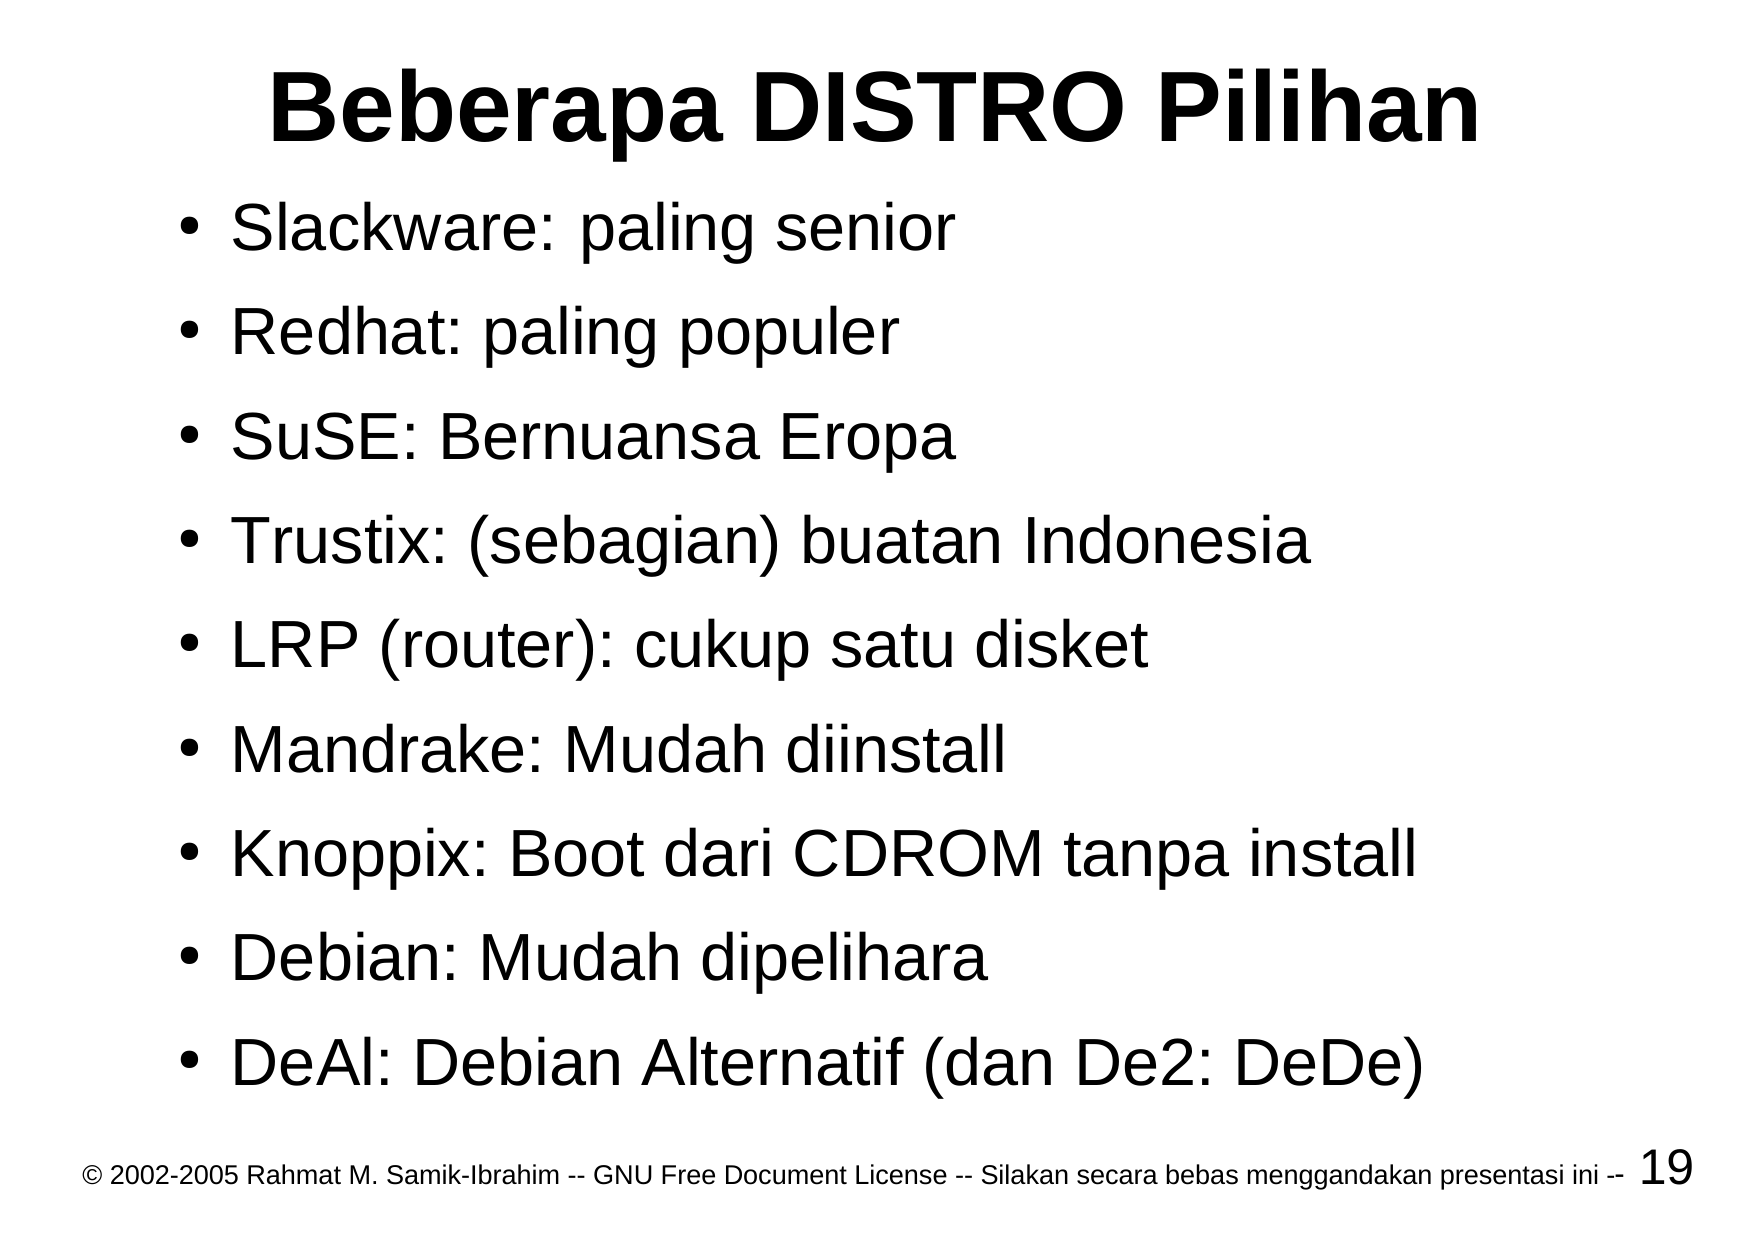

# Beberapa DISTRO Pilihan
Slackware:	paling senior
Redhat: paling populer
SuSE: Bernuansa Eropa
Trustix: (sebagian) buatan Indonesia
LRP (router): cukup satu disket
Mandrake: Mudah diinstall
Knoppix: Boot dari CDROM tanpa install
Debian: Mudah dipelihara
DeAl: Debian Alternatif (dan De2: DeDe)